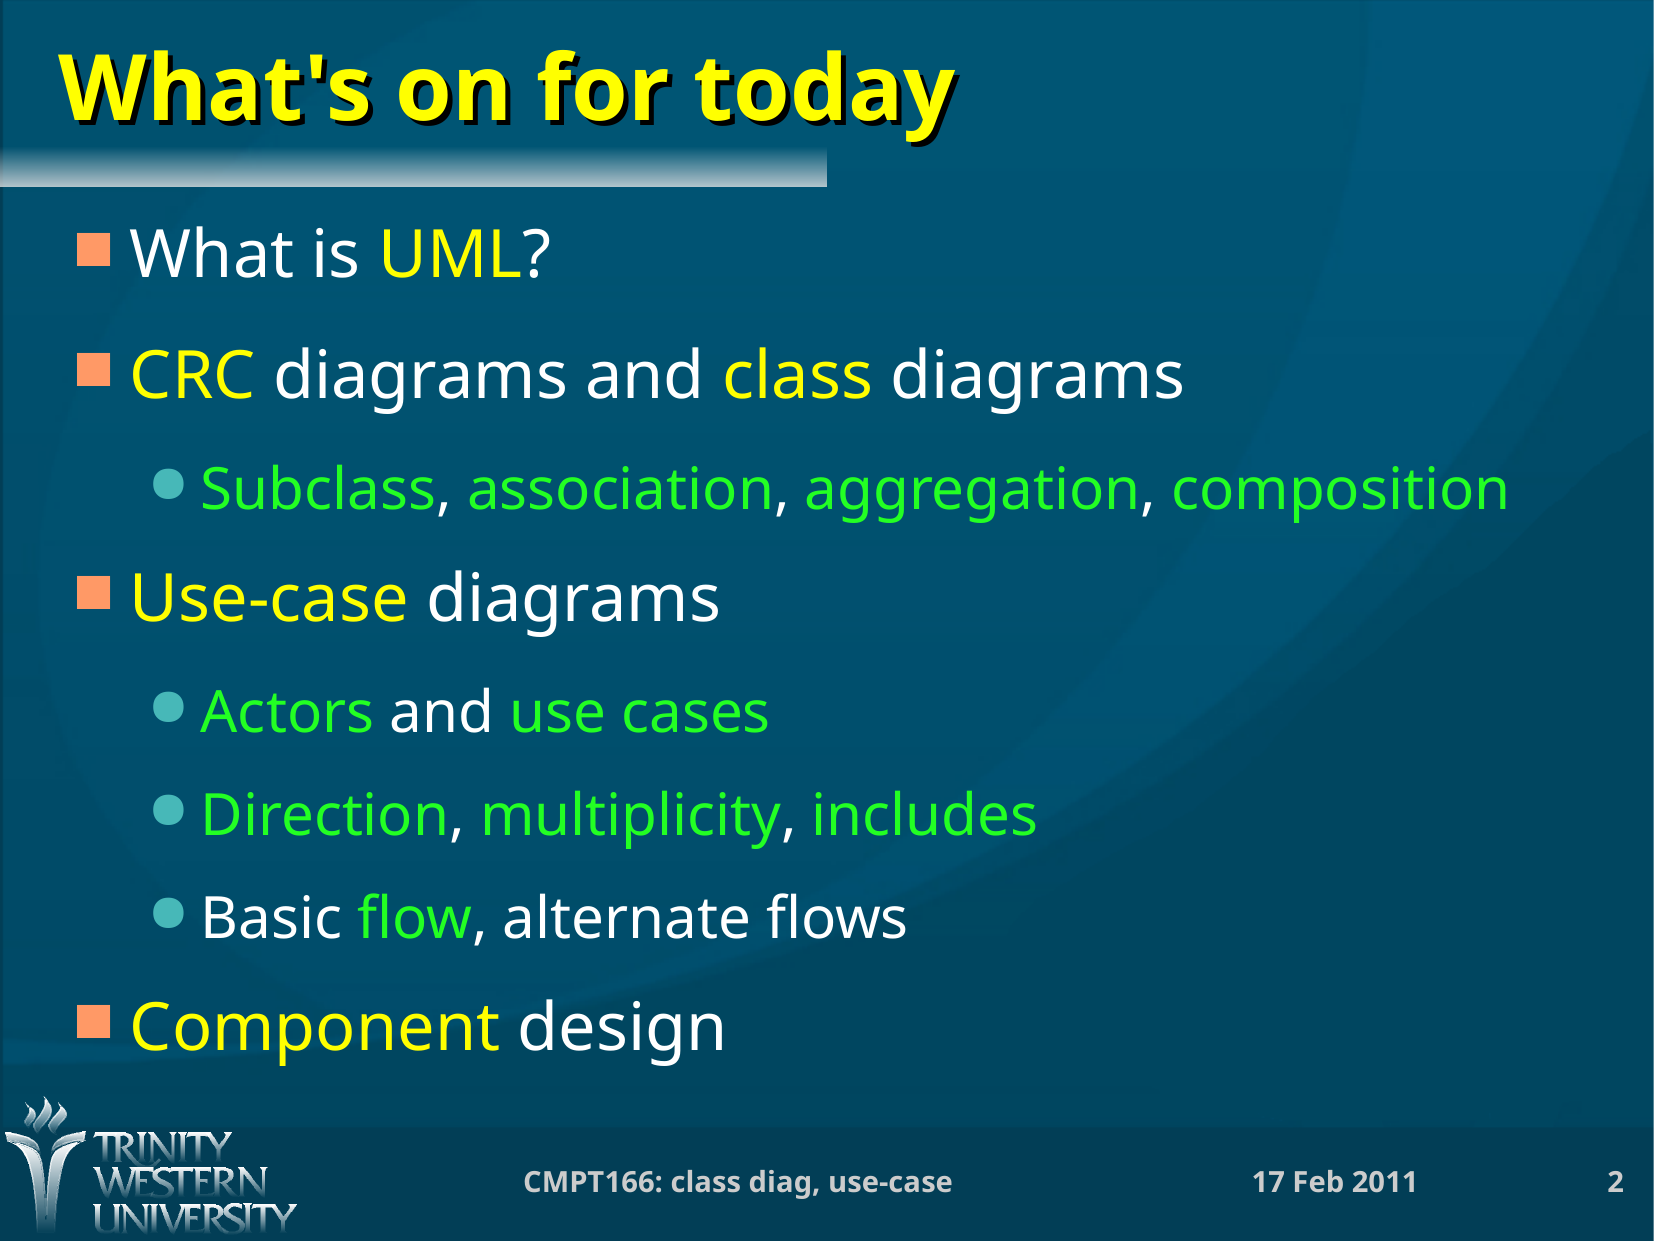

# What's on for today
What is UML?
CRC diagrams and class diagrams
Subclass, association, aggregation, composition
Use-case diagrams
Actors and use cases
Direction, multiplicity, includes
Basic flow, alternate flows
Component design
CMPT166: class diag, use-case
17 Feb 2011
2